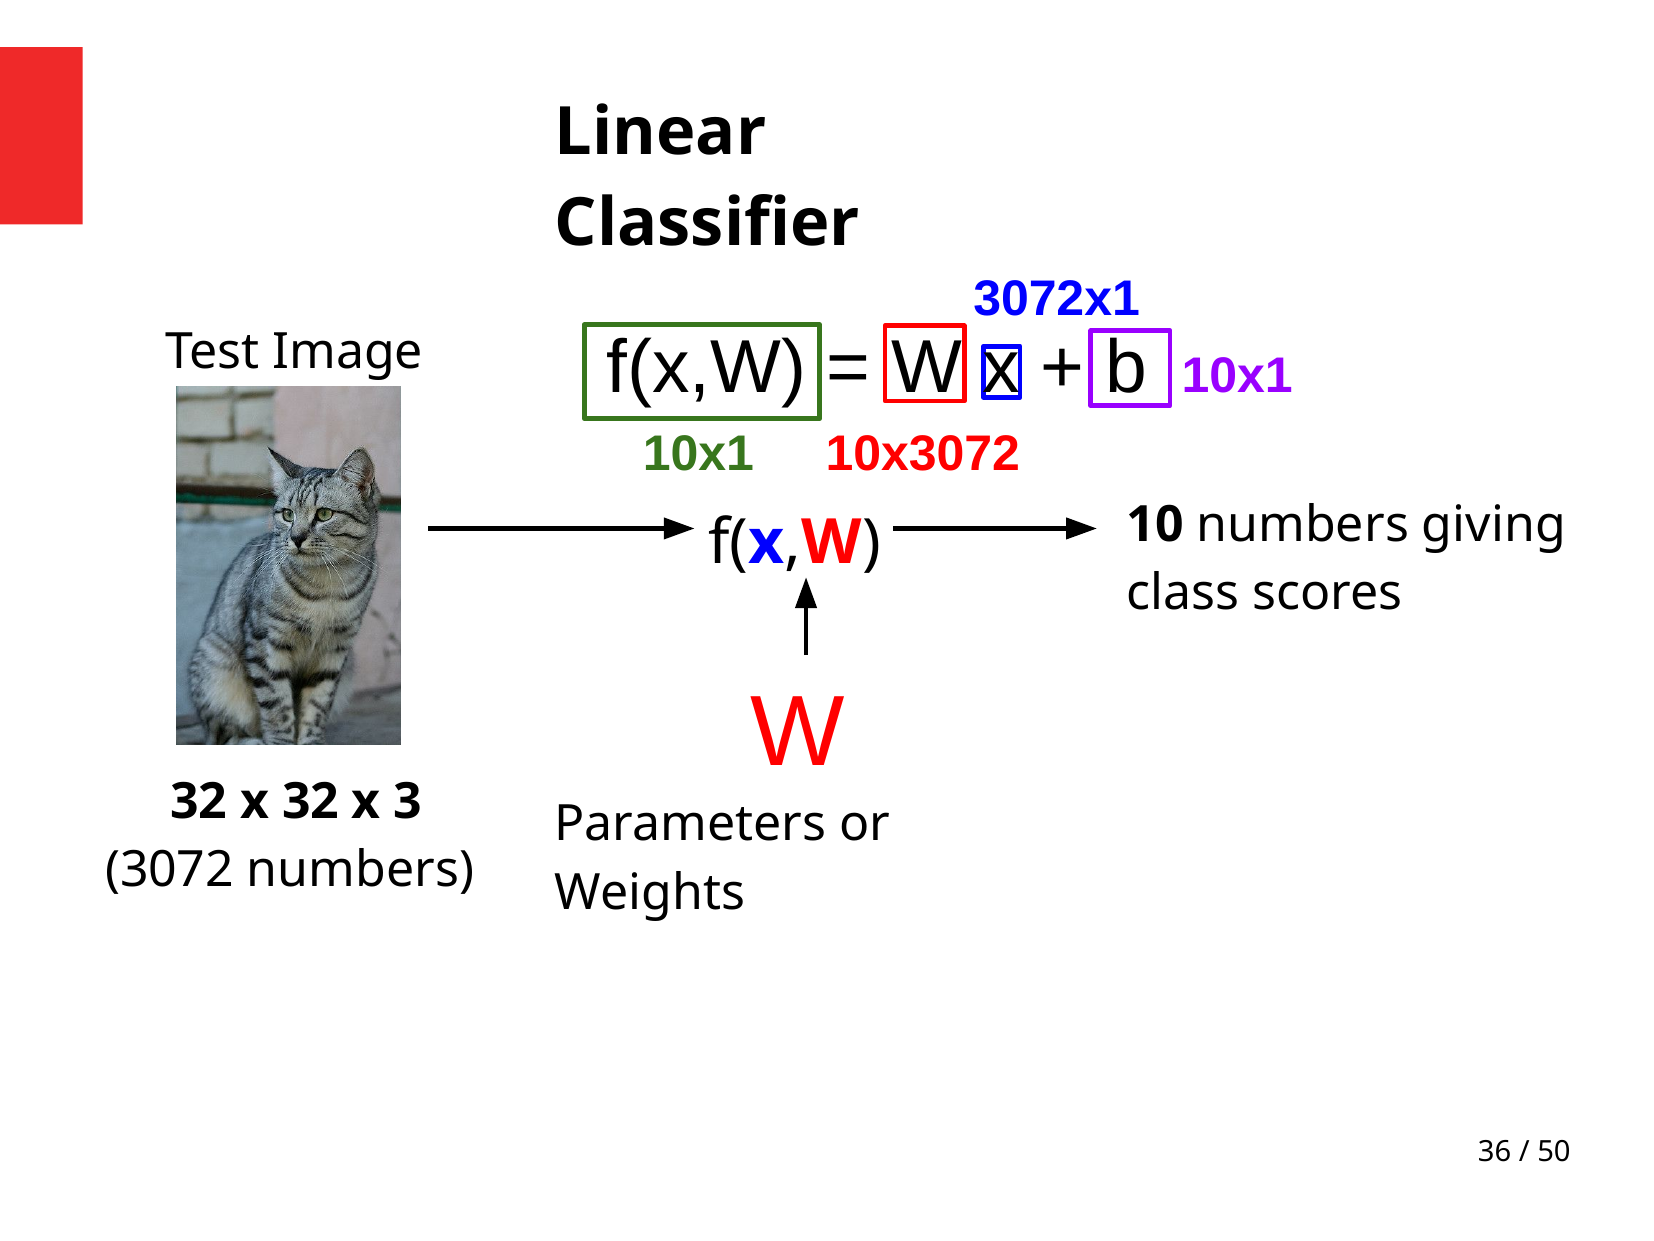

Linear Classifier
3072x1
Test Image
f(x,W) = W x + b
10x1
10x1
10x3072
10 numbers giving
class scores
f(x,W)
W
 32 x 32 x 3
(3072 numbers)
Parameters or Weights
36